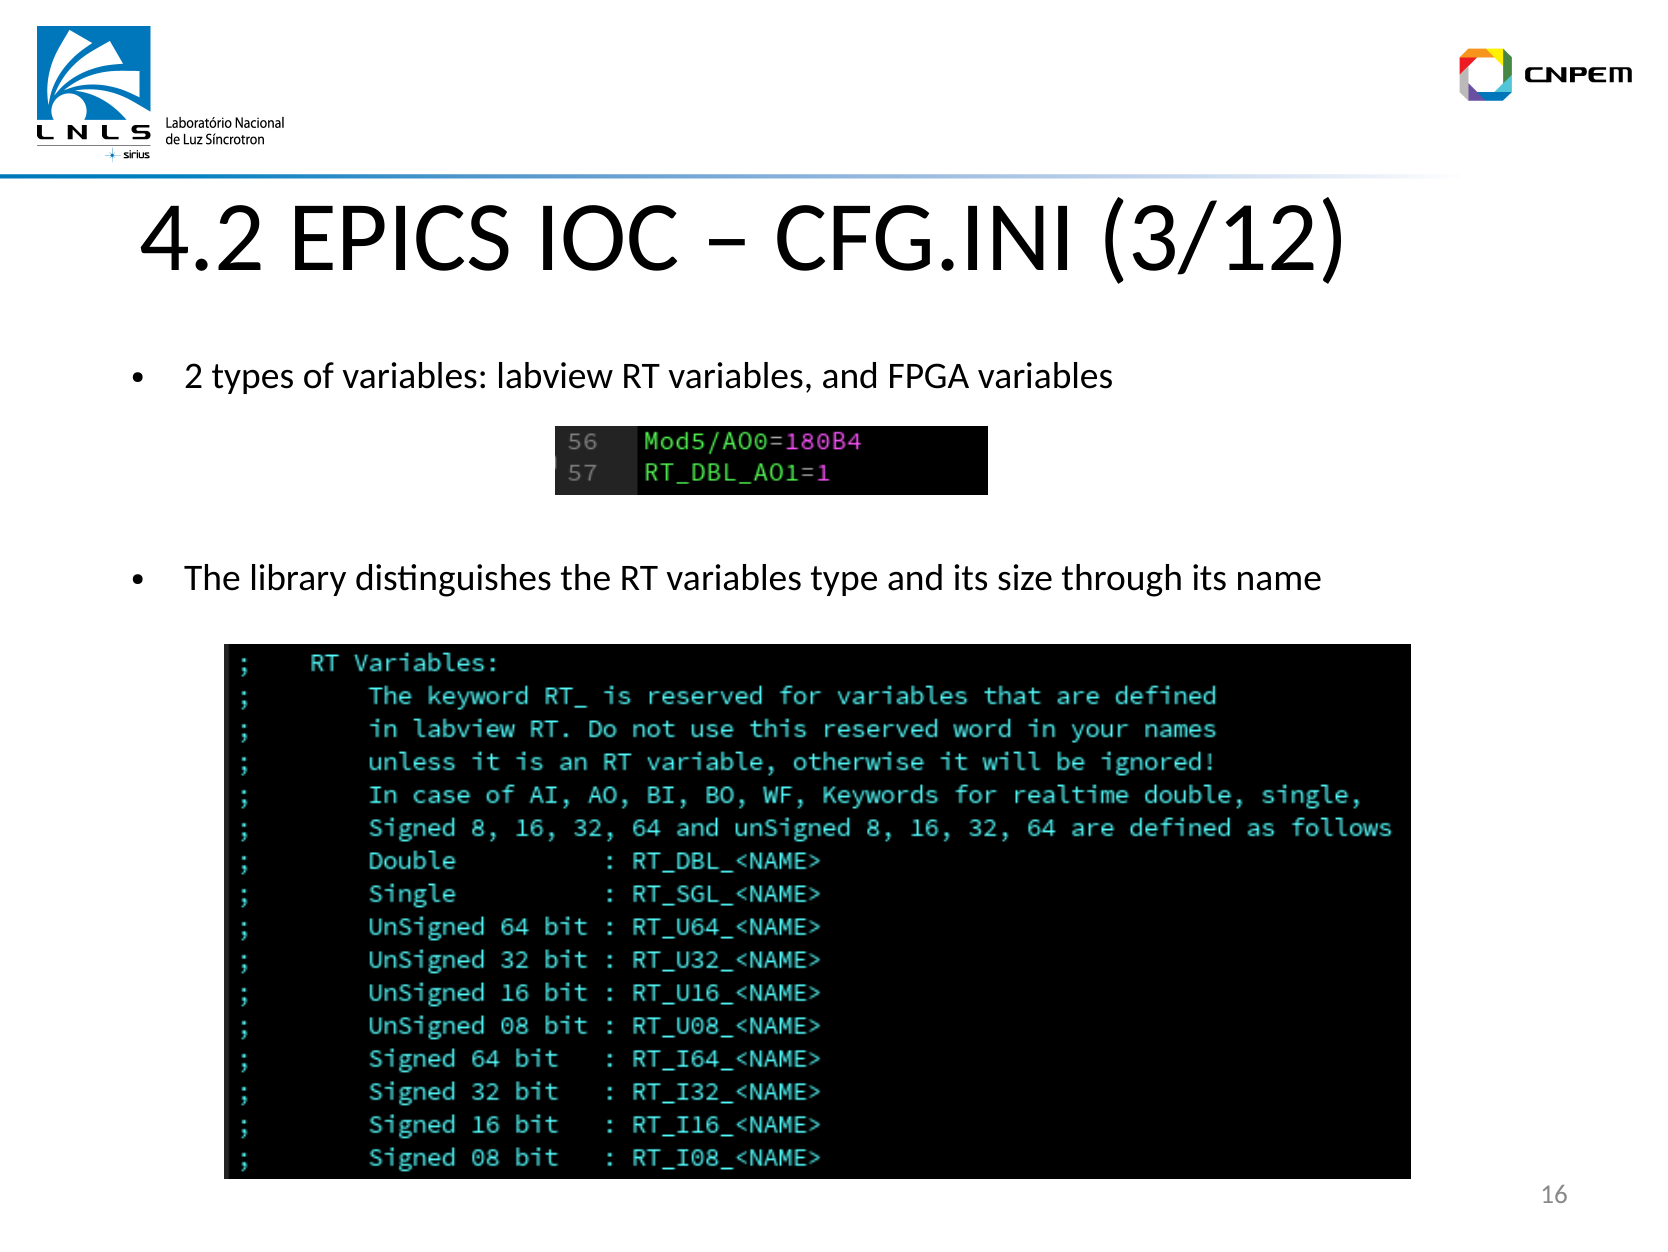

4.2 EPICS IOC – CFG.INI (3/12)
# 2 types of variables: labview RT variables, and FPGA variables
The library distinguishes the RT variables type and its size through its name
16